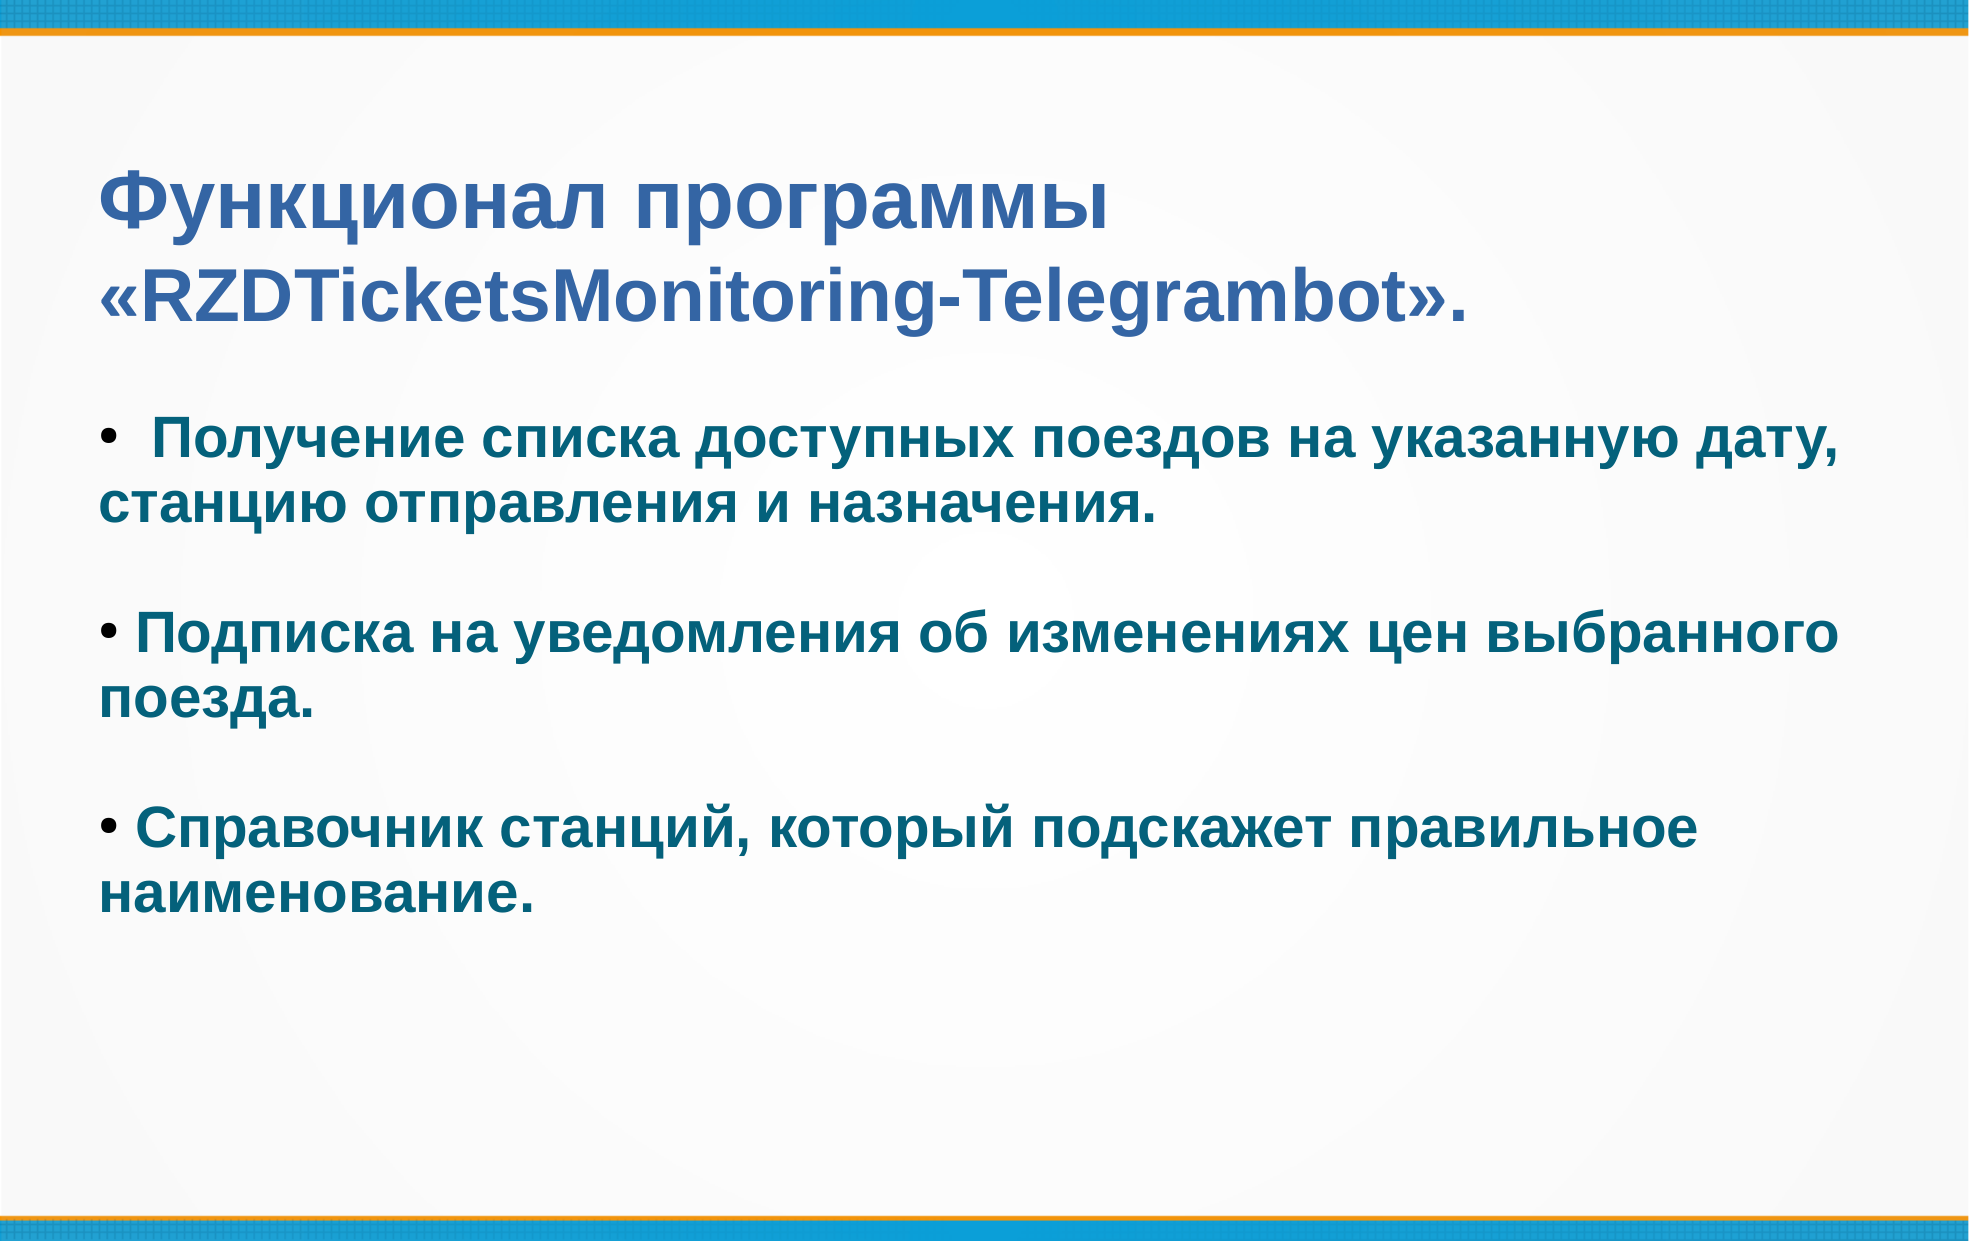

# Функционал программы «RZDTicketsMonitoring-Telegrambot».
 Получение списка доступных поездов на указанную дату, станцию отправления и назначения.
 Подписка на уведомления об изменениях цен выбранного поезда.
 Справочник станций, который подскажет правильное наименование.